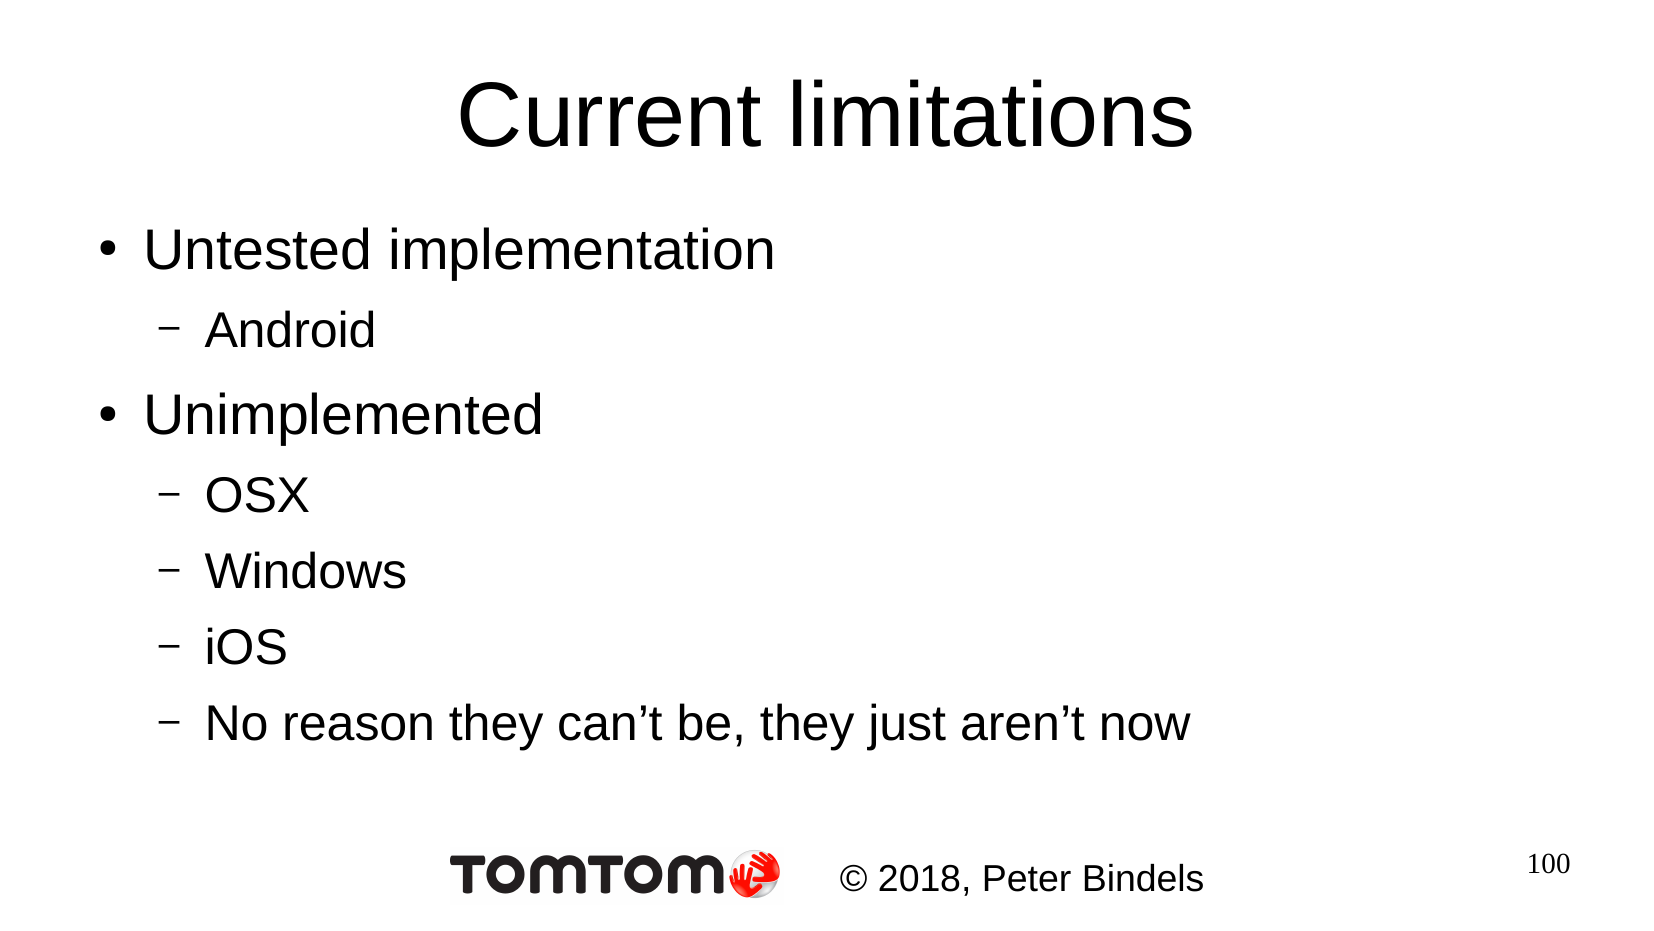

# Current limitations
Untested implementation
Android
Unimplemented
OSX
Windows
iOS
No reason they can’t be, they just aren’t now
100